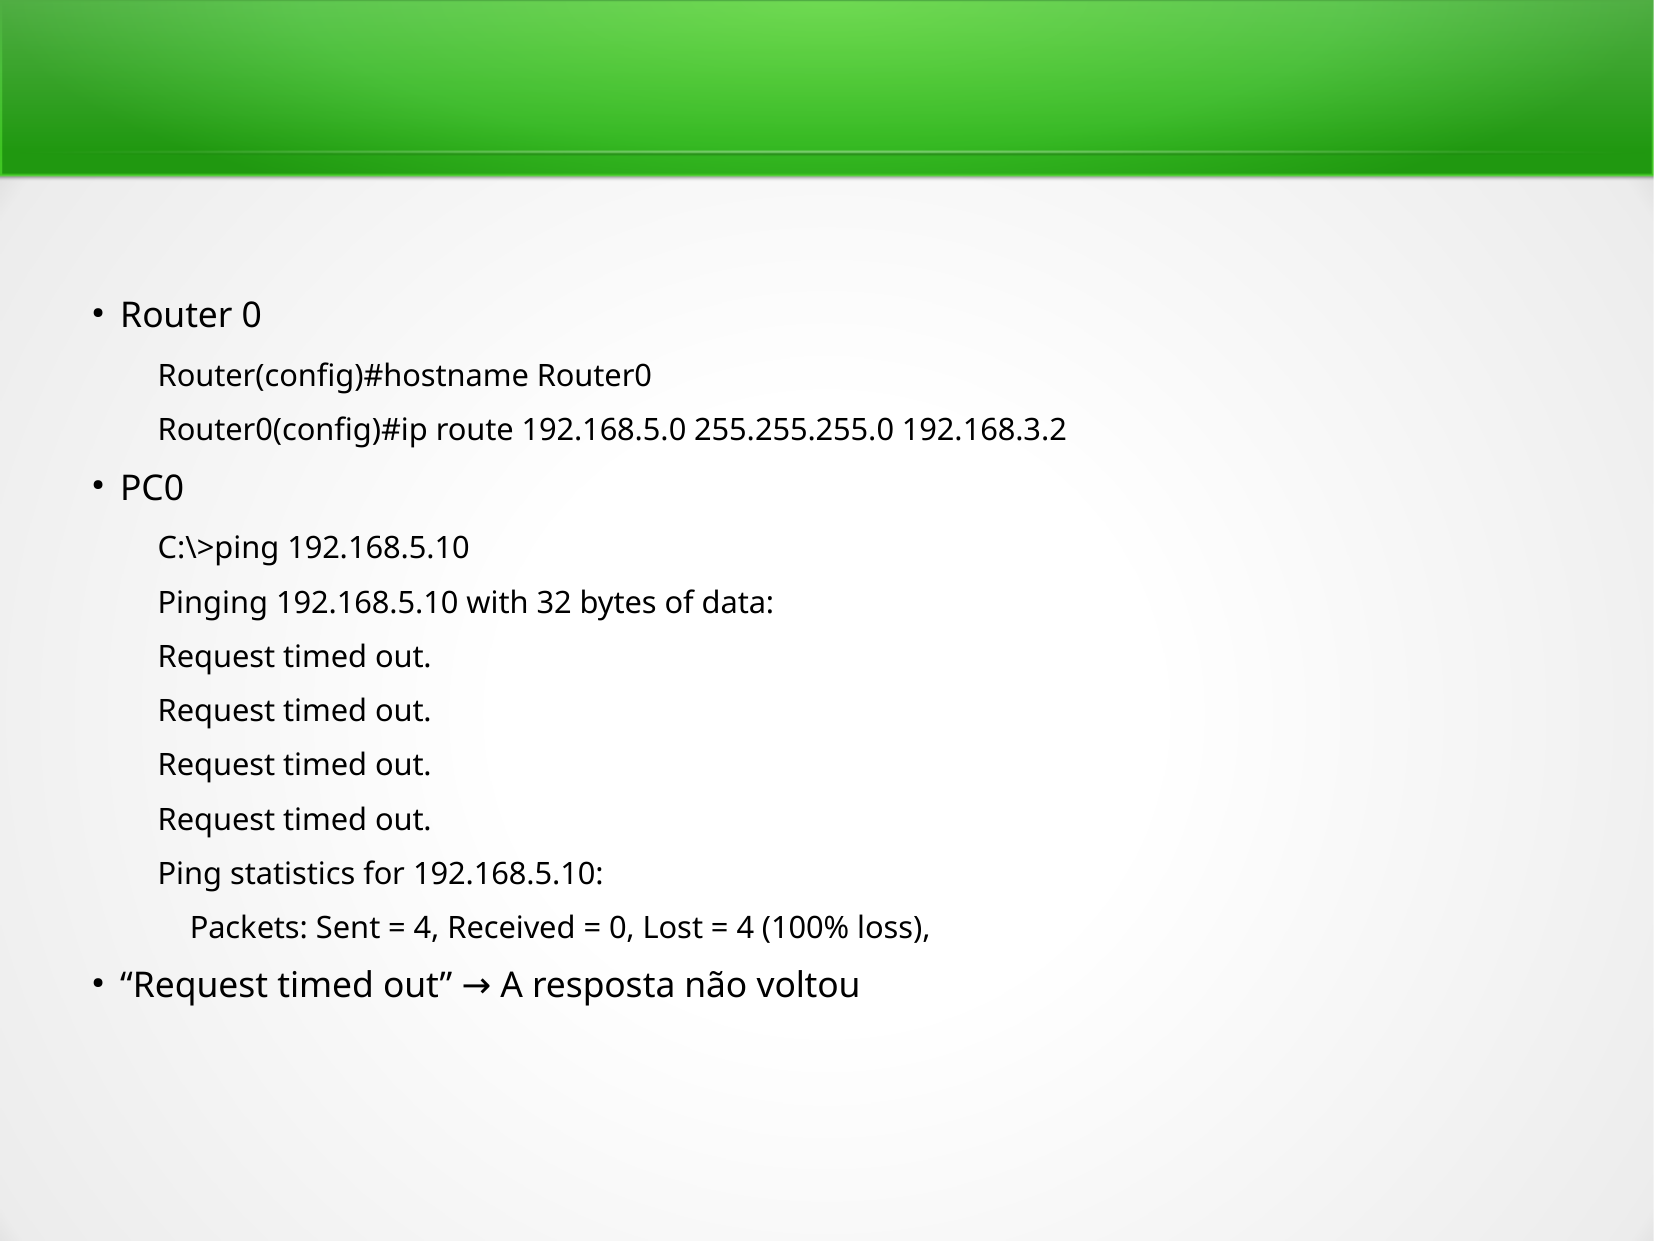

#
Router 0
Router(config)#hostname Router0
Router0(config)#ip route 192.168.5.0 255.255.255.0 192.168.3.2
PC0
C:\>ping 192.168.5.10
Pinging 192.168.5.10 with 32 bytes of data:
Request timed out.
Request timed out.
Request timed out.
Request timed out.
Ping statistics for 192.168.5.10:
 Packets: Sent = 4, Received = 0, Lost = 4 (100% loss),
“Request timed out” → A resposta não voltou